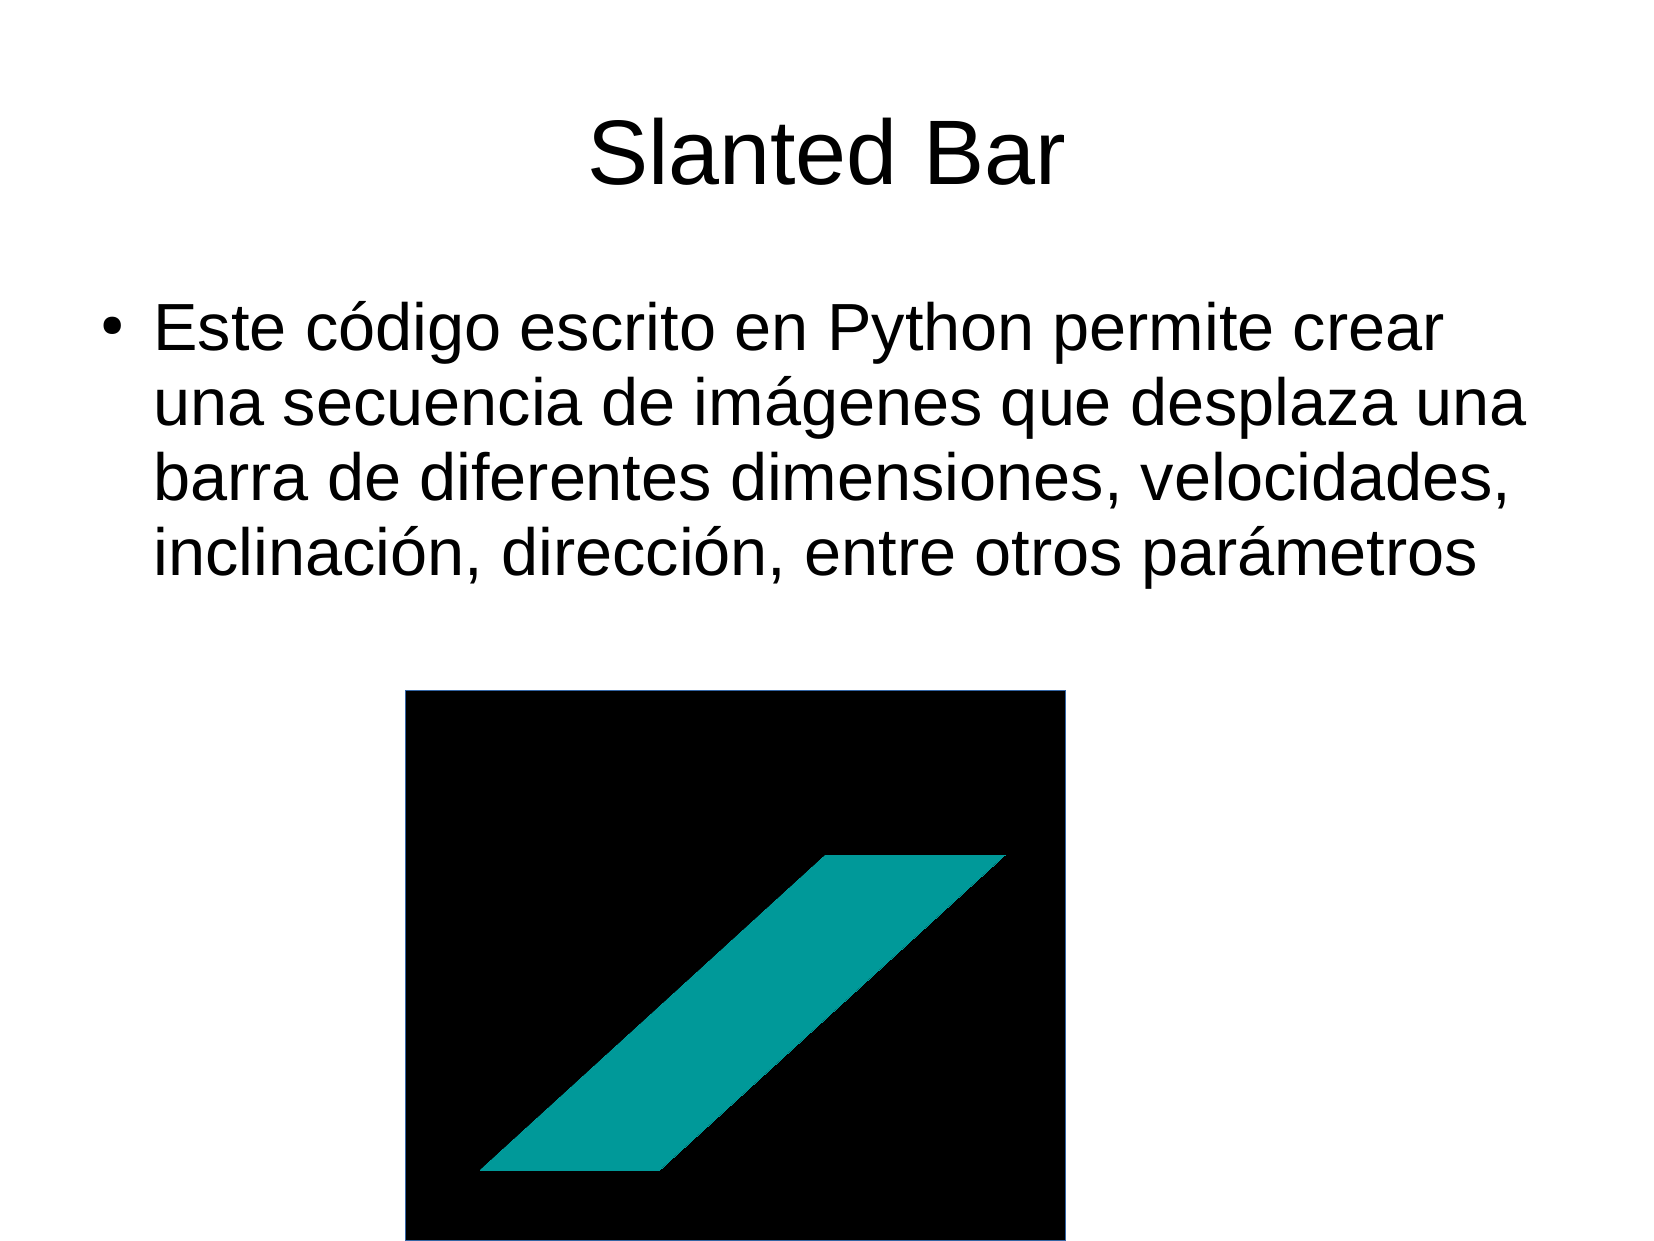

# Slanted Bar
Este código escrito en Python permite crear una secuencia de imágenes que desplaza una barra de diferentes dimensiones, velocidades, inclinación, dirección, entre otros parámetros